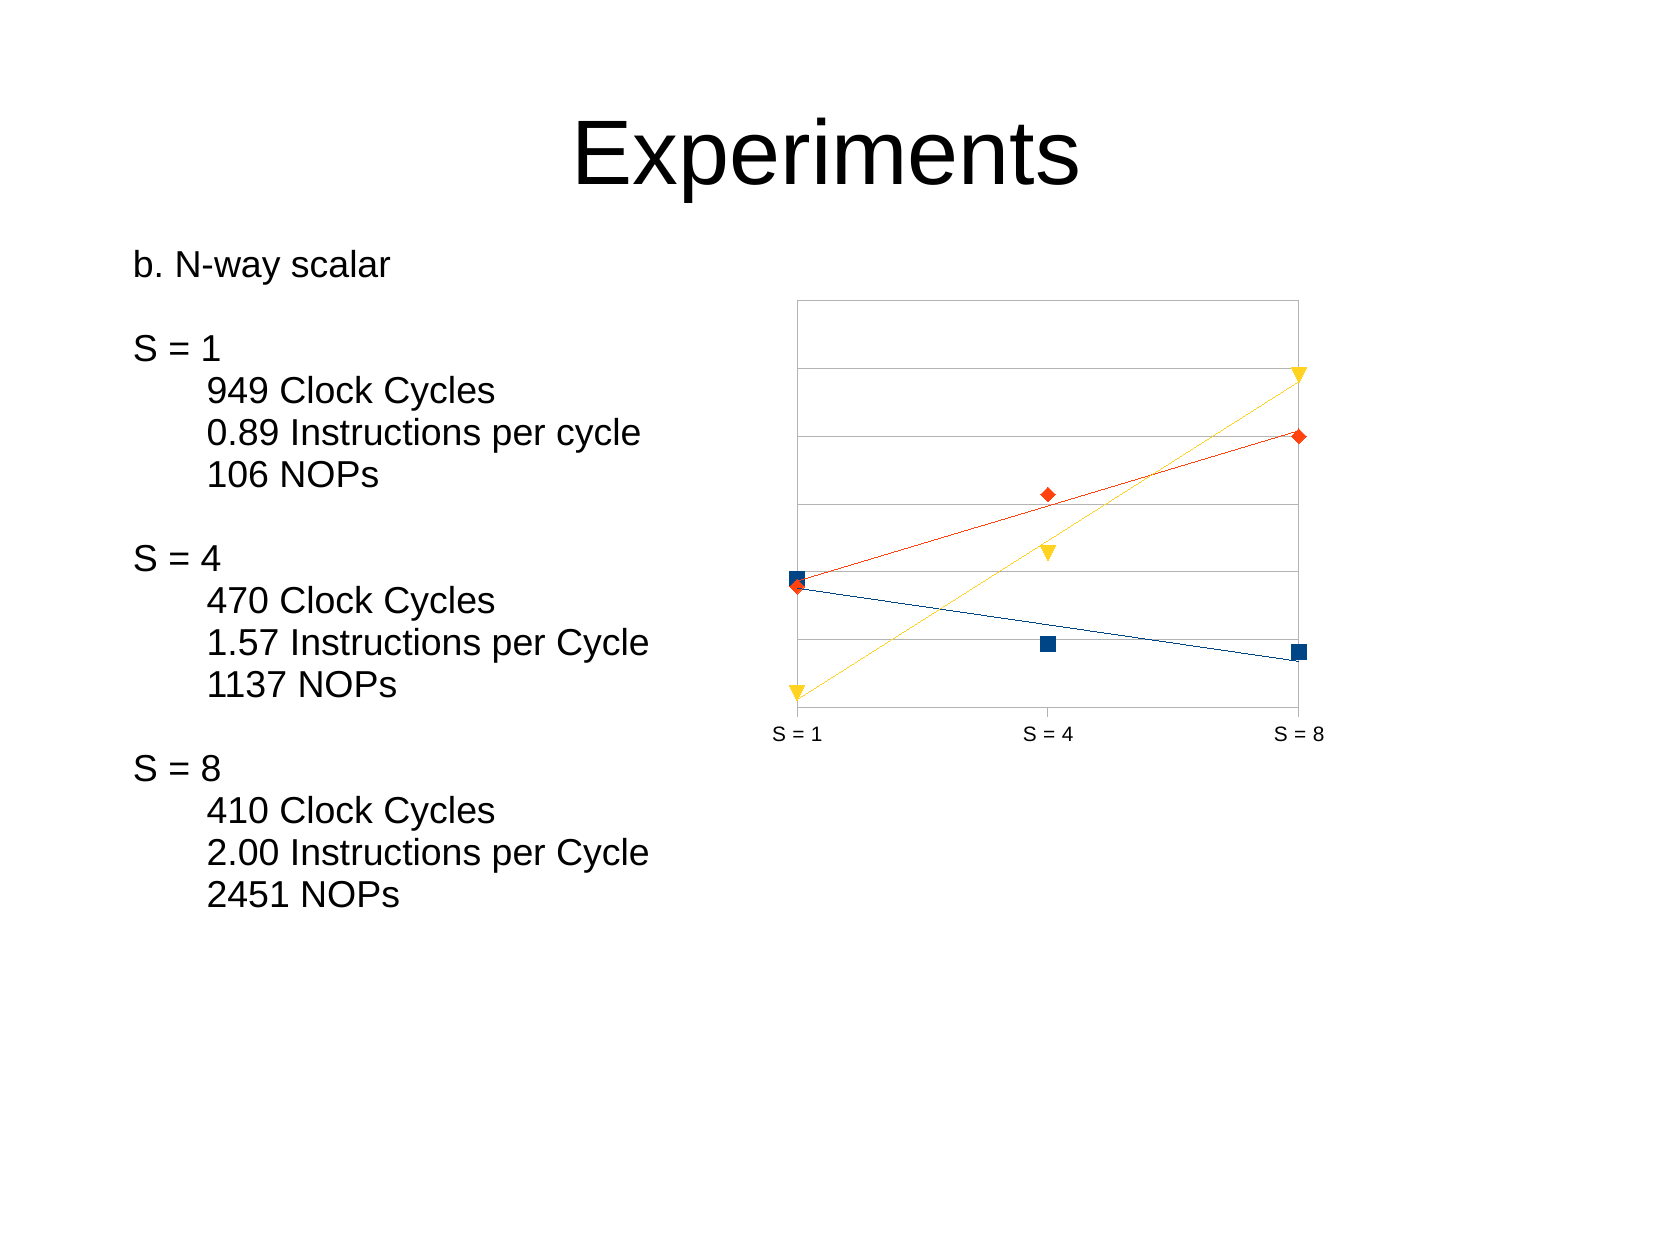

# Experiments
b. N-way scalar
S = 1
	949 Clock Cycles
	0.89 Instructions per cycle
	106 NOPs
S = 4
	470 Clock Cycles
	1.57 Instructions per Cycle
	1137 NOPs
S = 8
	410 Clock Cycles
	2.00 Instructions per Cycle
	2451 NOPs
### Chart
| Category | Clock Cycles | ClockCycles/Instruction | NOPs |
|---|---|---|---|
| S = 1 | 949.0 | 890.0 | 106.0 |
| S = 4 | 470.0 | 1570.0 | 1137.0 |
| S = 8 | 410.0 | 2000.0 | 2451.0 |